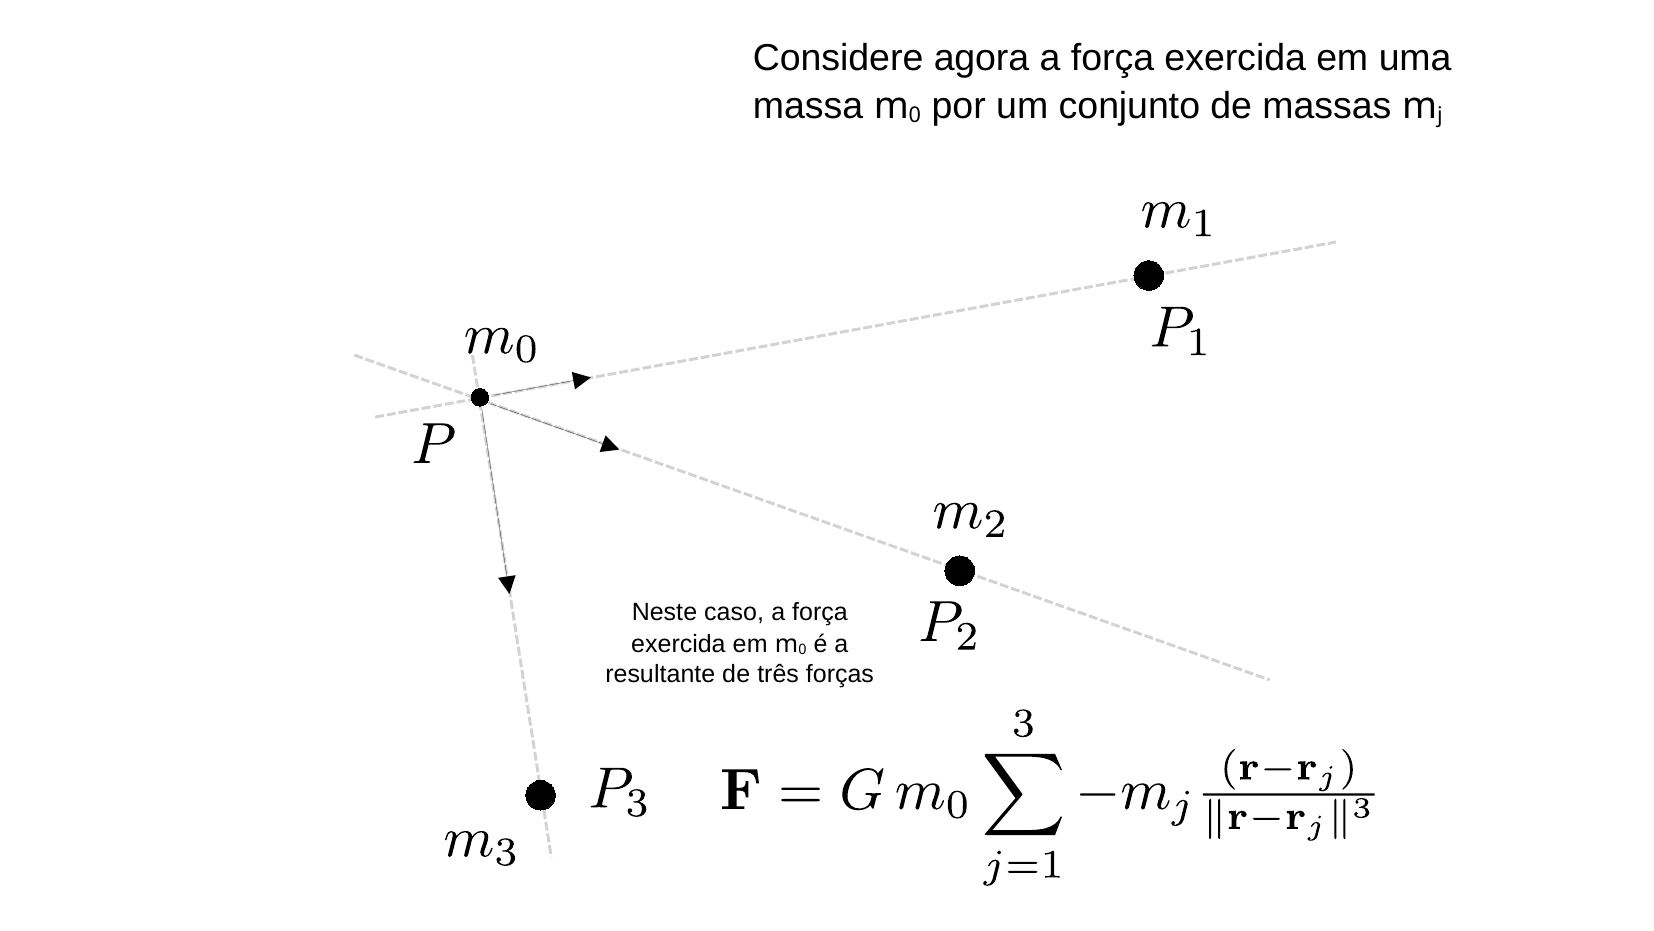

Considere agora a força exercida em uma massa m0 por um conjunto de massas mj
Neste caso, a força exercida em m0 é a resultante de três forças